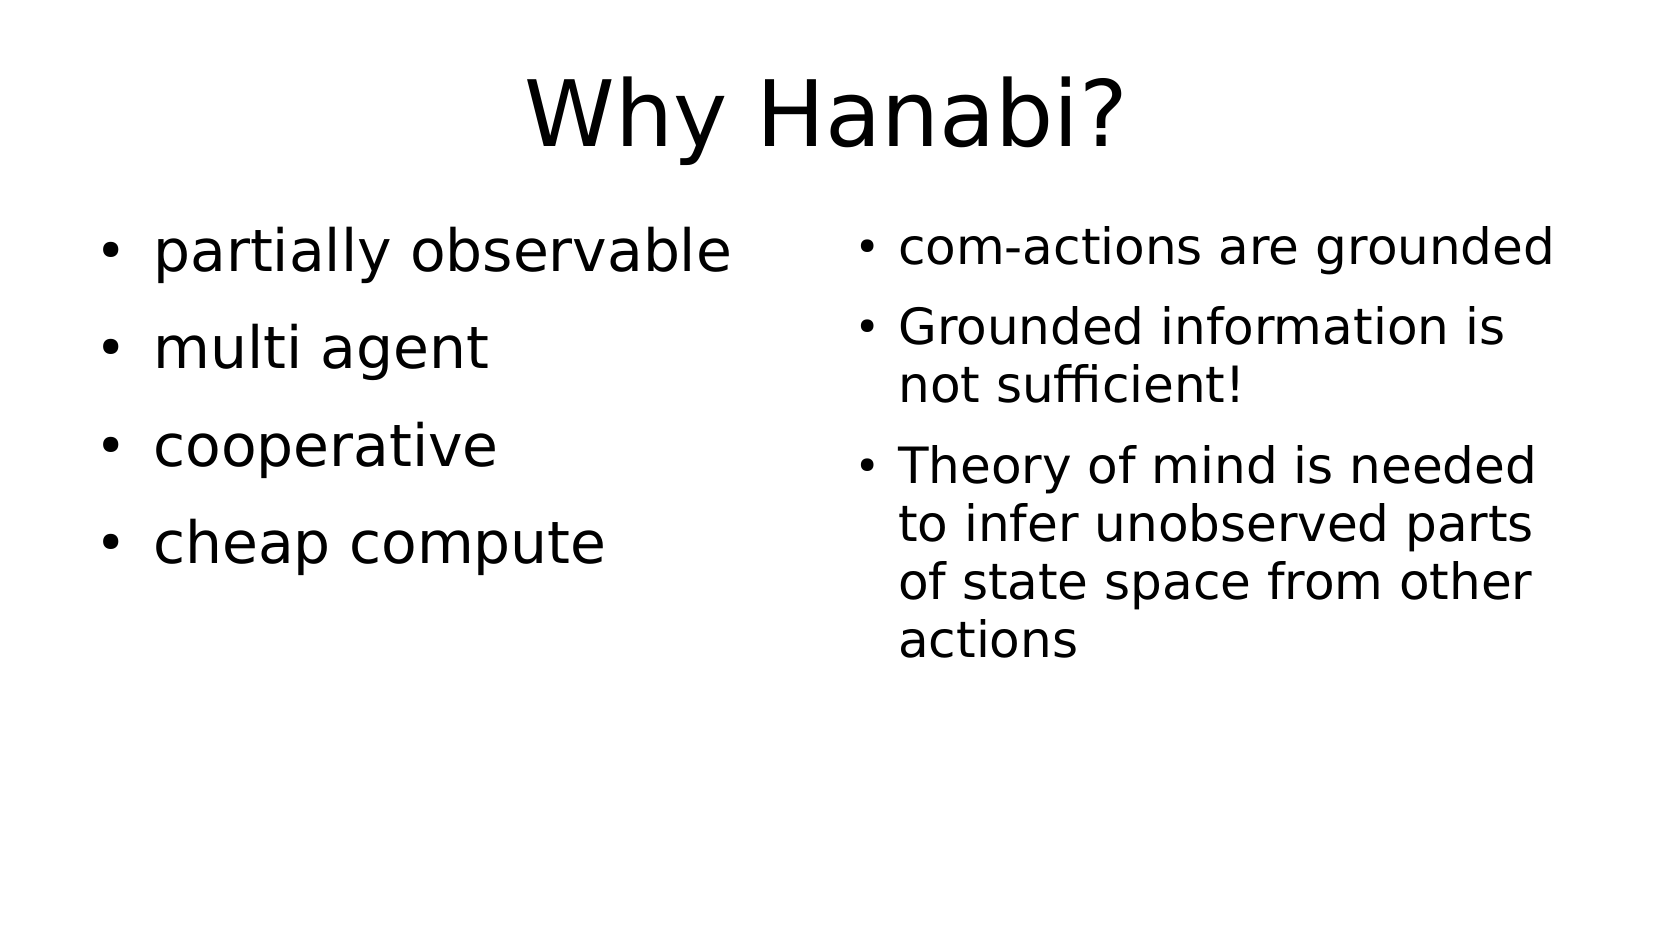

# Why Hanabi?
partially observable
multi agent
cooperative
cheap compute
com-actions are grounded
Grounded information is not sufficient!
Theory of mind is needed to infer unobserved parts of state space from other actions